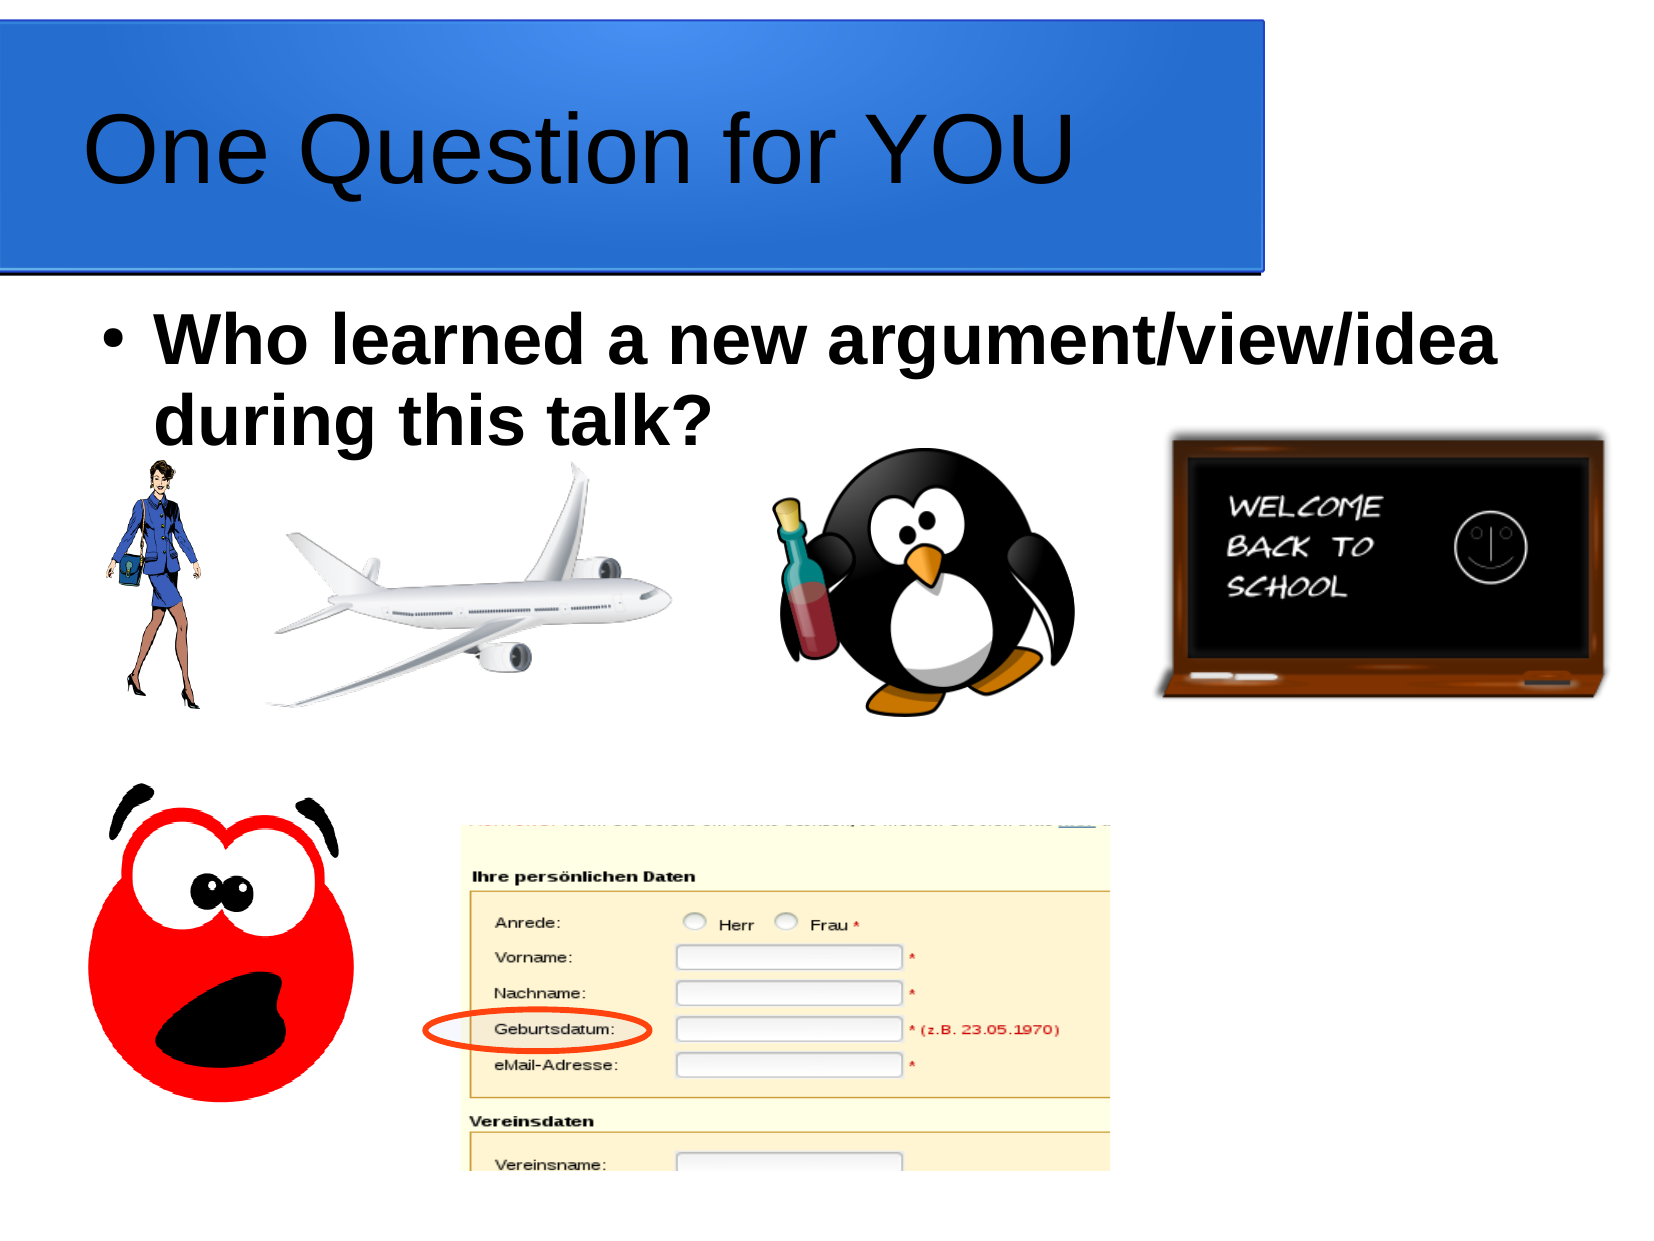

# One Question for YOU
Who learned a new argument/view/idea during this talk?